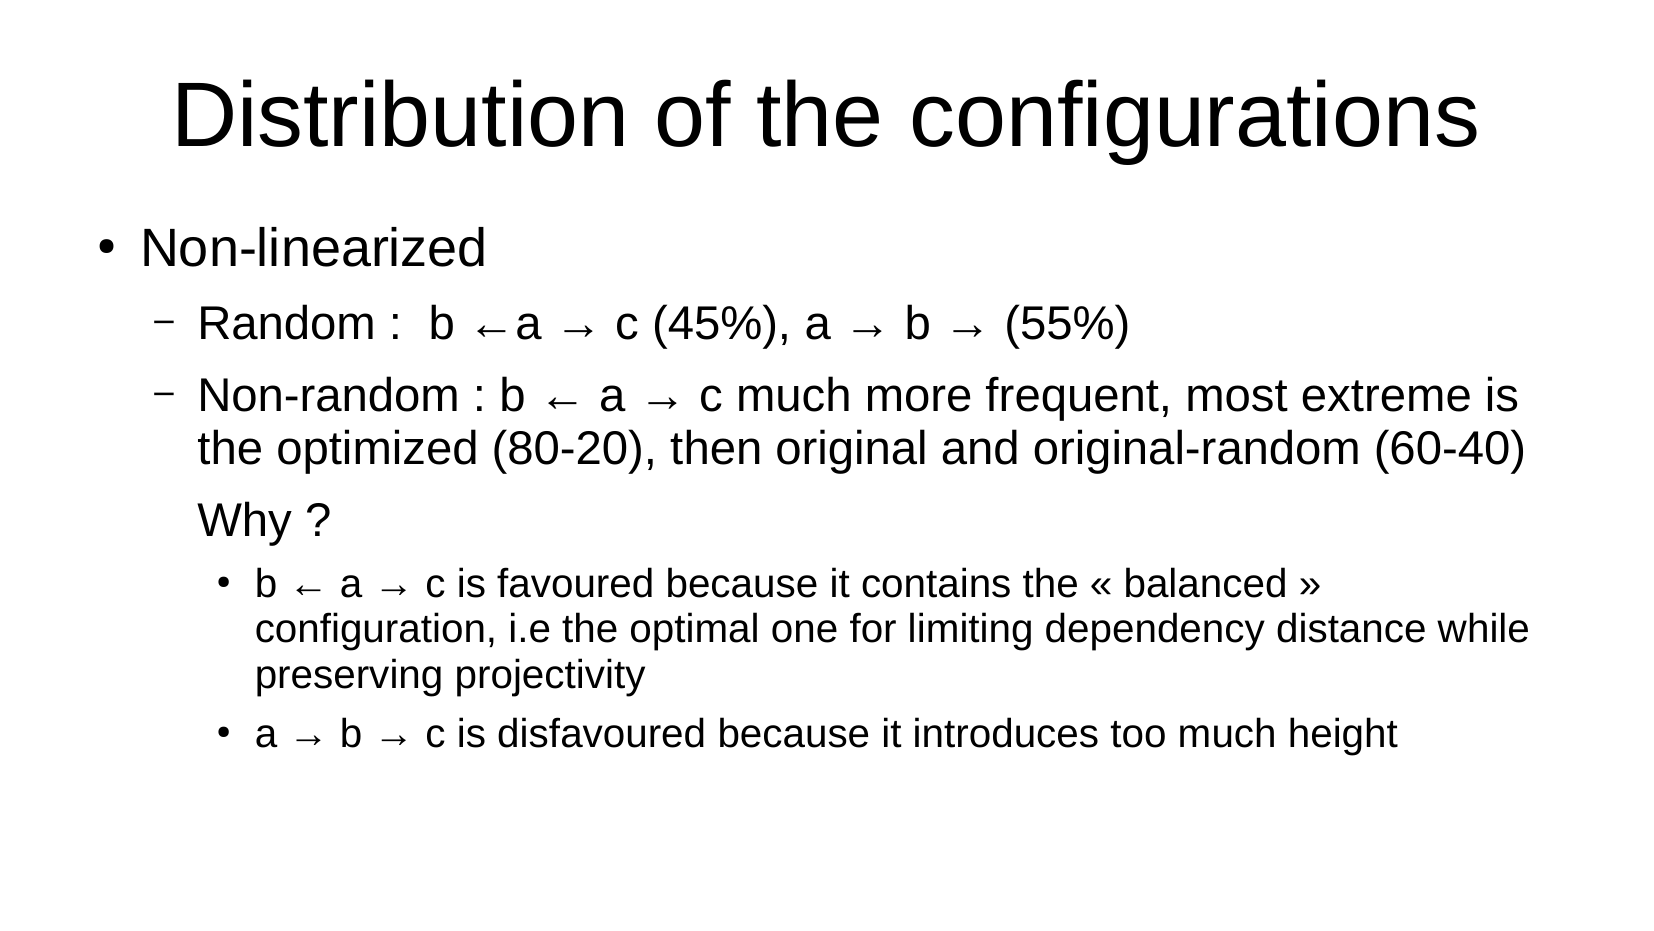

# Distribution of the configurations
Non-linearized
Random : b ←a → c (45%), a → b → (55%)
Non-random : b ← a → c much more frequent, most extreme is the optimized (80-20), then original and original-random (60-40)
Why ?
b ← a → c is favoured because it contains the « balanced » configuration, i.e the optimal one for limiting dependency distance while preserving projectivity
a → b → c is disfavoured because it introduces too much height